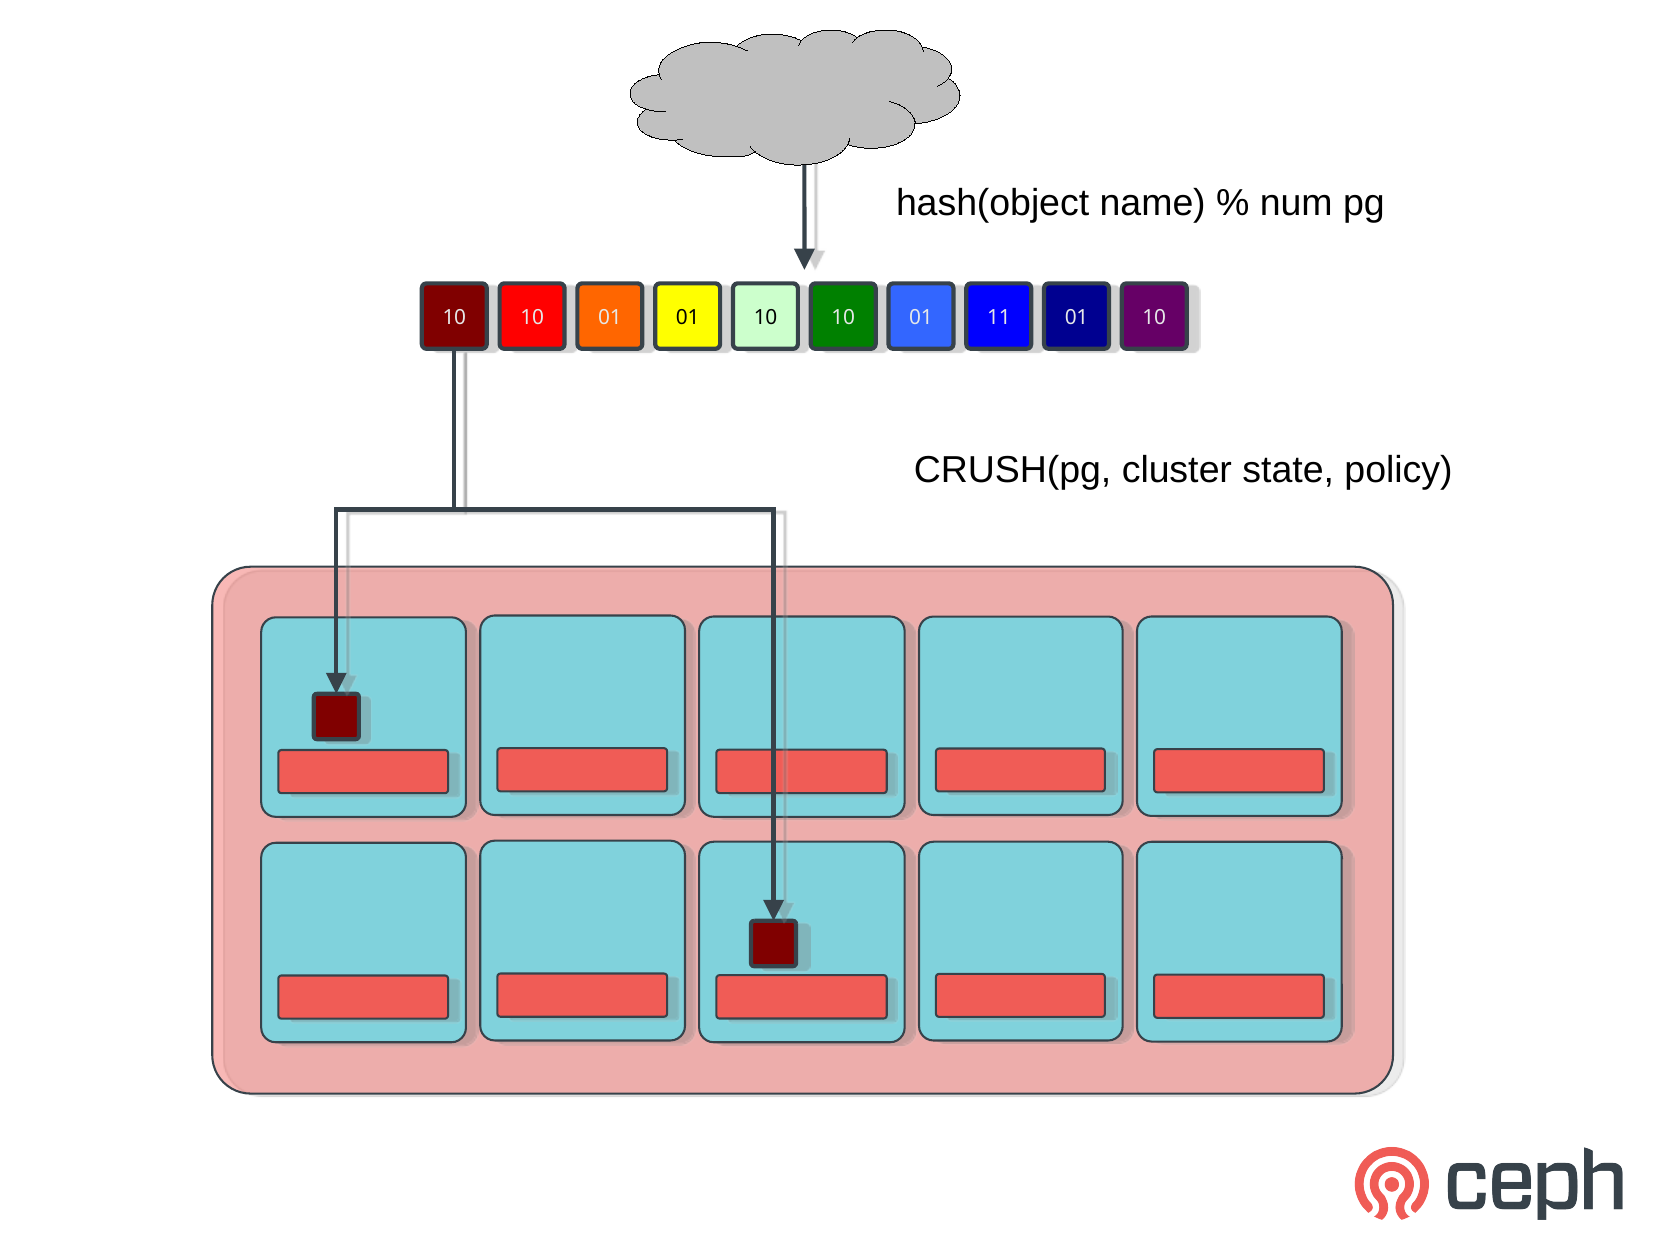

hash(object name) % num pg
10
10
01
01
10
10
01
11
01
10
CRUSH(pg, cluster state, policy)